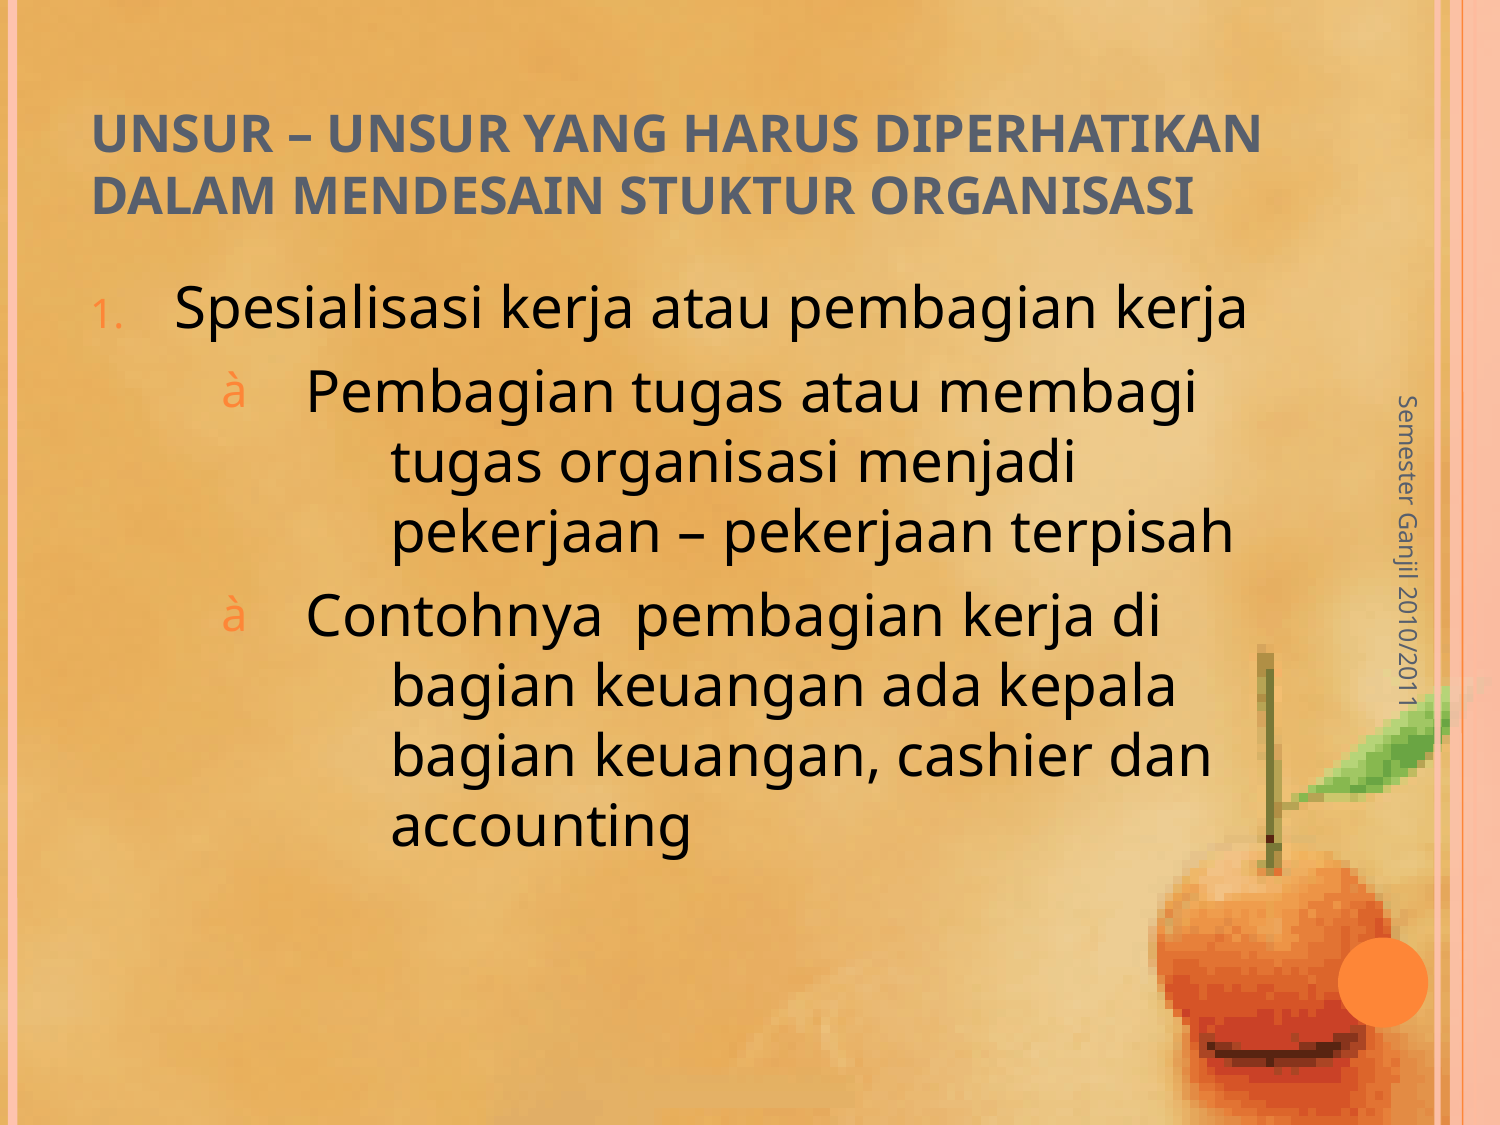

# Unsur – unsur yang harus diperhatikan dalam mendesain stuktur organisasi
Spesialisasi kerja atau pembagian kerja
Pembagian tugas atau membagi tugas organisasi menjadi pekerjaan – pekerjaan terpisah
Contohnya pembagian kerja di bagian keuangan ada kepala bagian keuangan, cashier dan accounting
Semester Ganjil 2010/2011